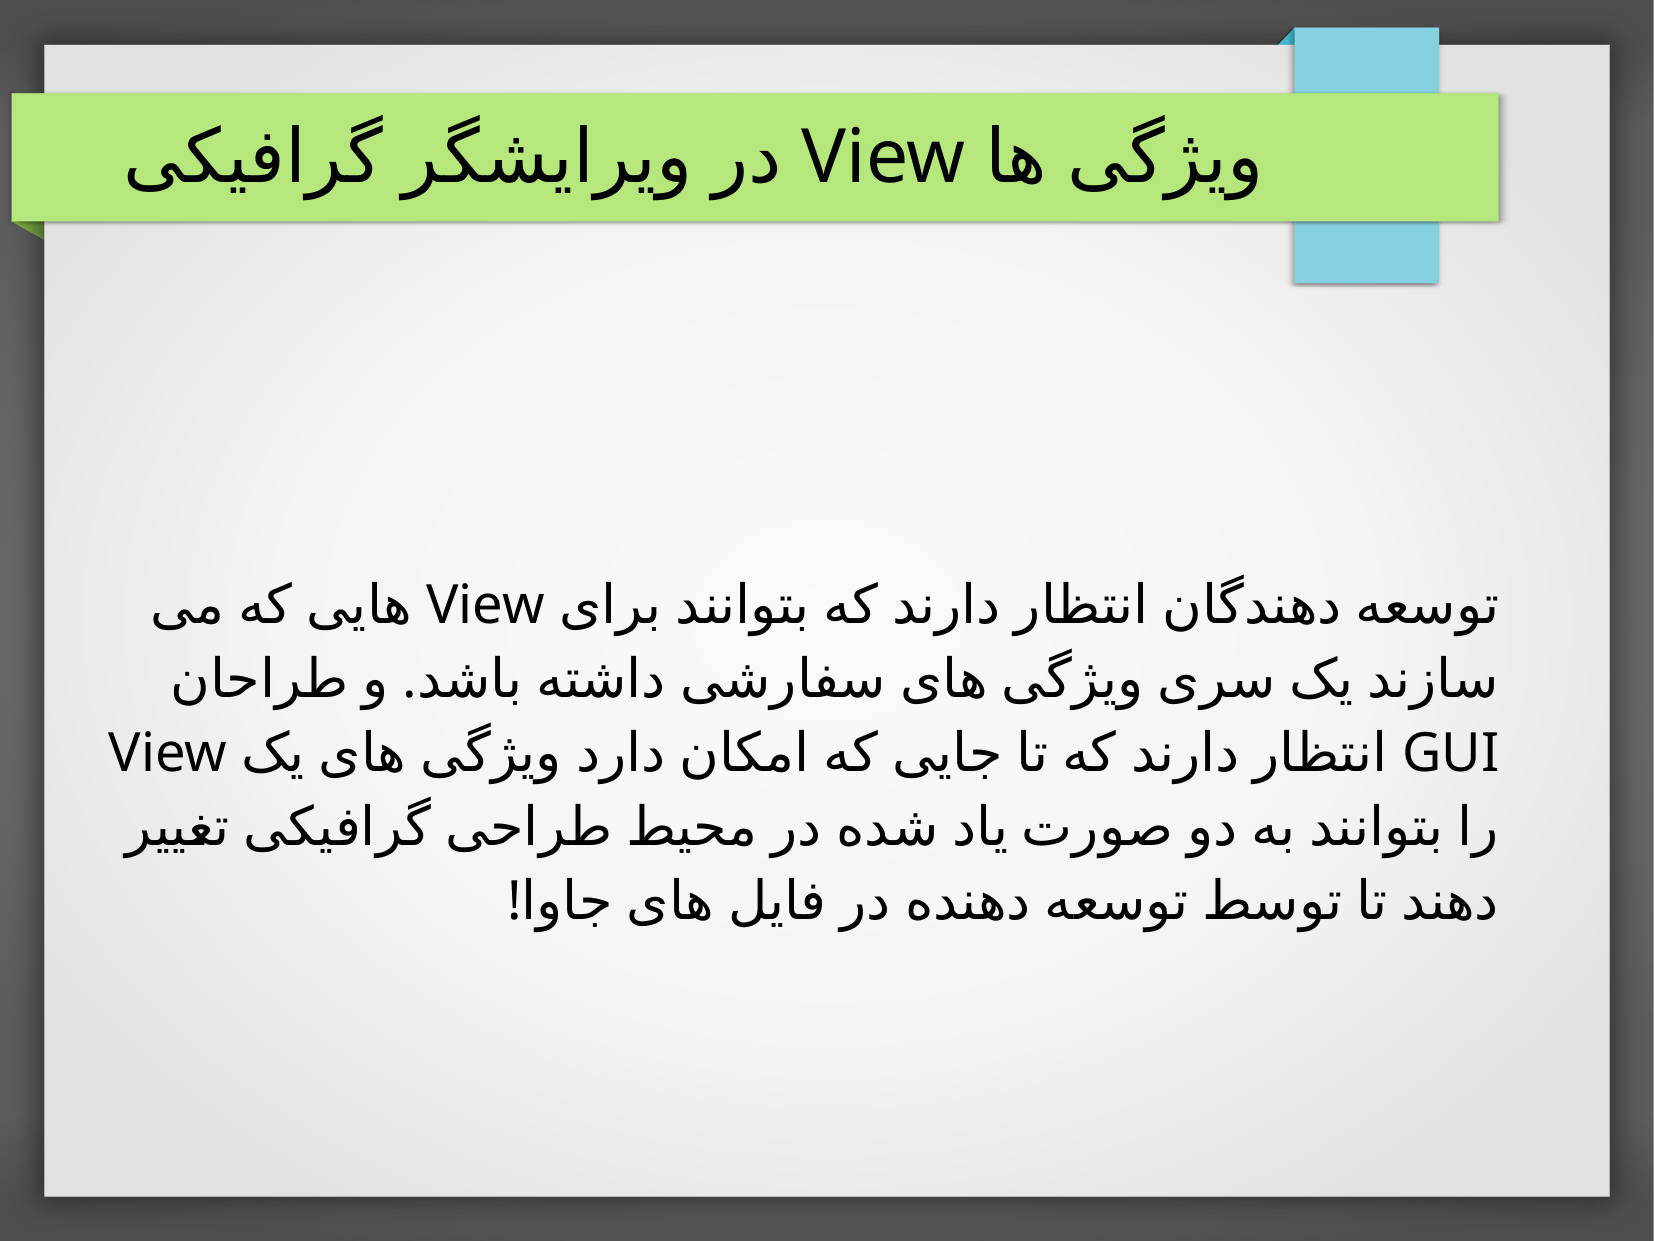

# ويژگی ها View در ویرایشگر گرافیکی
توسعه دهندگان انتظار دارند که بتوانند برای View هایی که می سازند یک سری ویژگی های سفارشی داشته باشد. و طراحان GUI انتظار دارند که تا جایی که امکان دارد ویژگی های یک View را بتوانند به دو صورت یاد شده در محیط طراحی گرافیکی تغییر دهند تا توسط توسعه دهنده در فایل های جاوا!